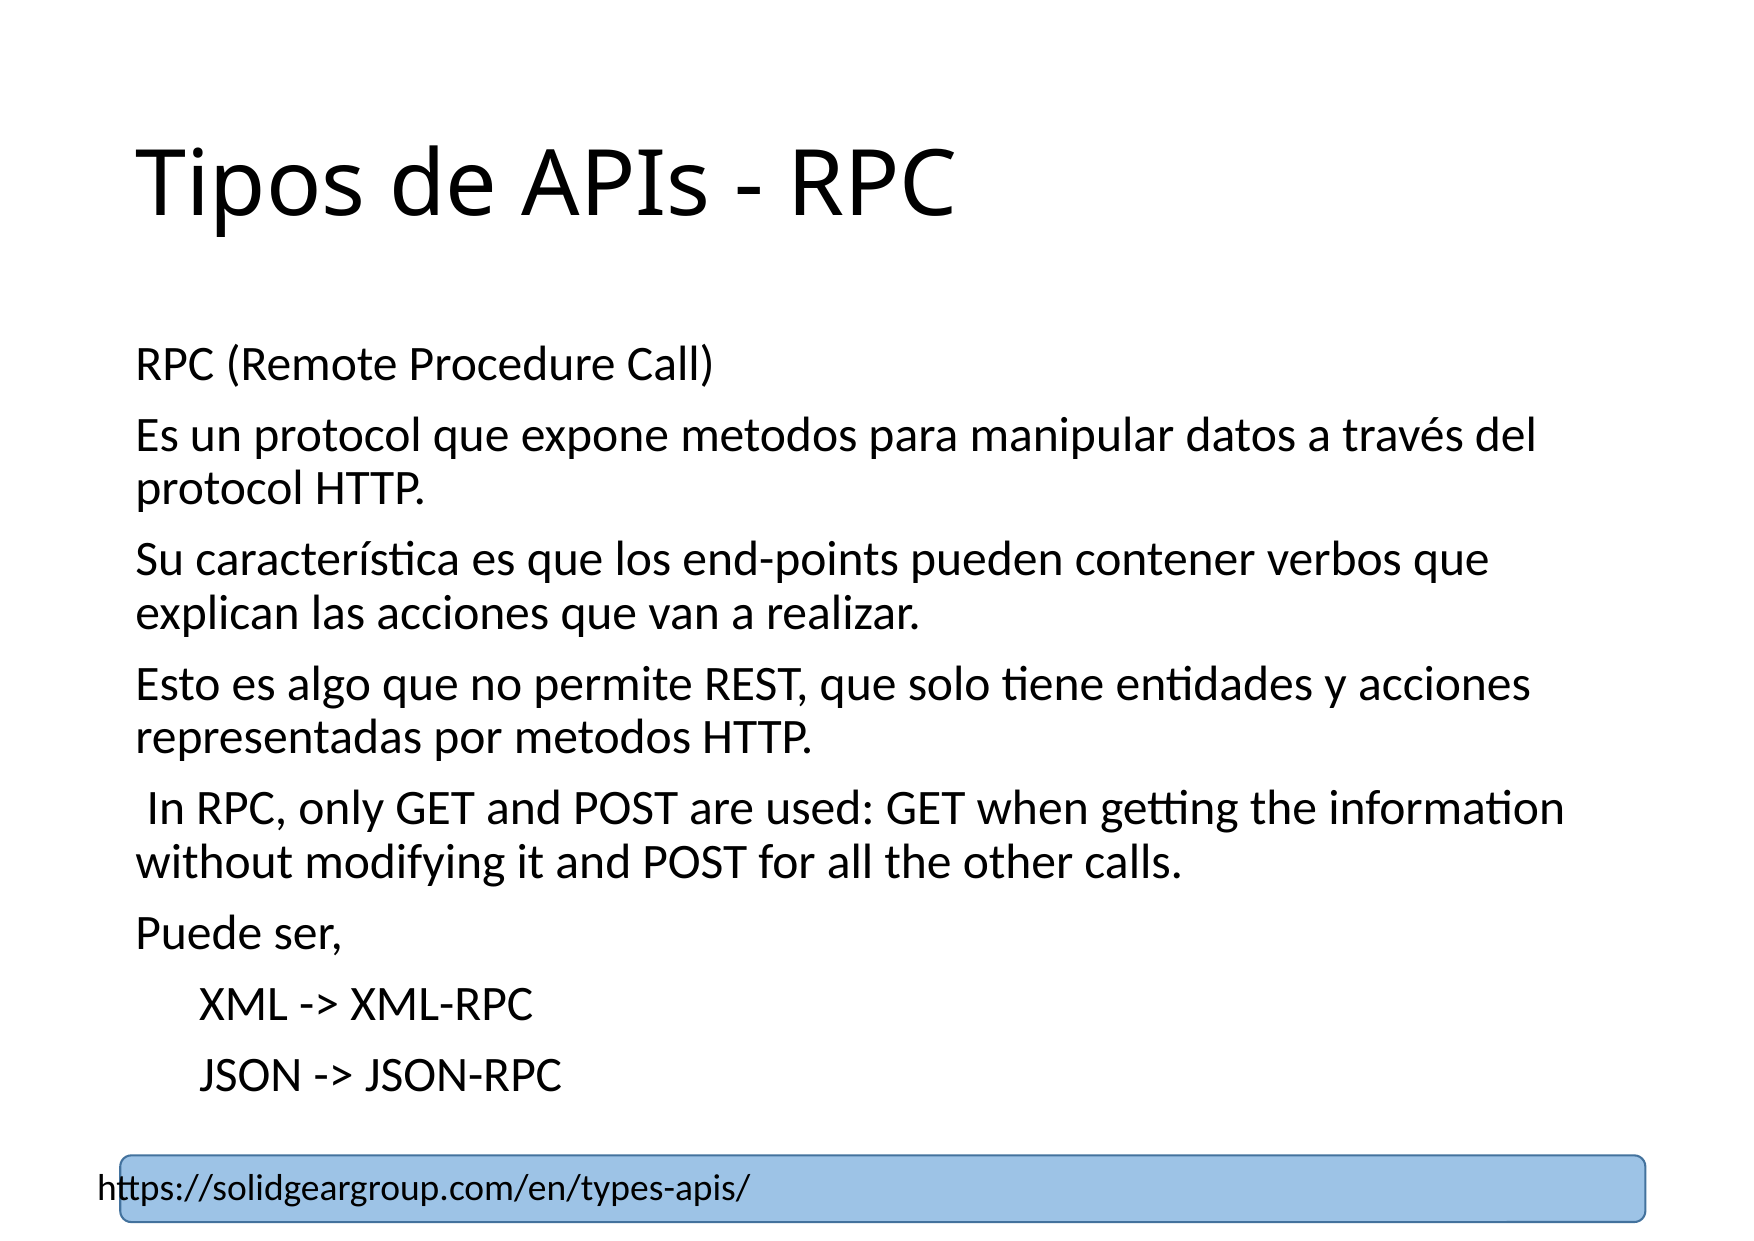

# Tipos de APIs - RPC
RPC (Remote Procedure Call)
Es un protocol que expone metodos para manipular datos a través del protocol HTTP.
Su característica es que los end-points pueden contener verbos que explican las acciones que van a realizar.
Esto es algo que no permite REST, que solo tiene entidades y acciones representadas por metodos HTTP.
 In RPC, only GET and POST are used: GET when getting the information without modifying it and POST for all the other calls.
Puede ser,
	XML -> XML-RPC
	JSON -> JSON-RPC
https://solidgeargroup.com/en/types-apis/